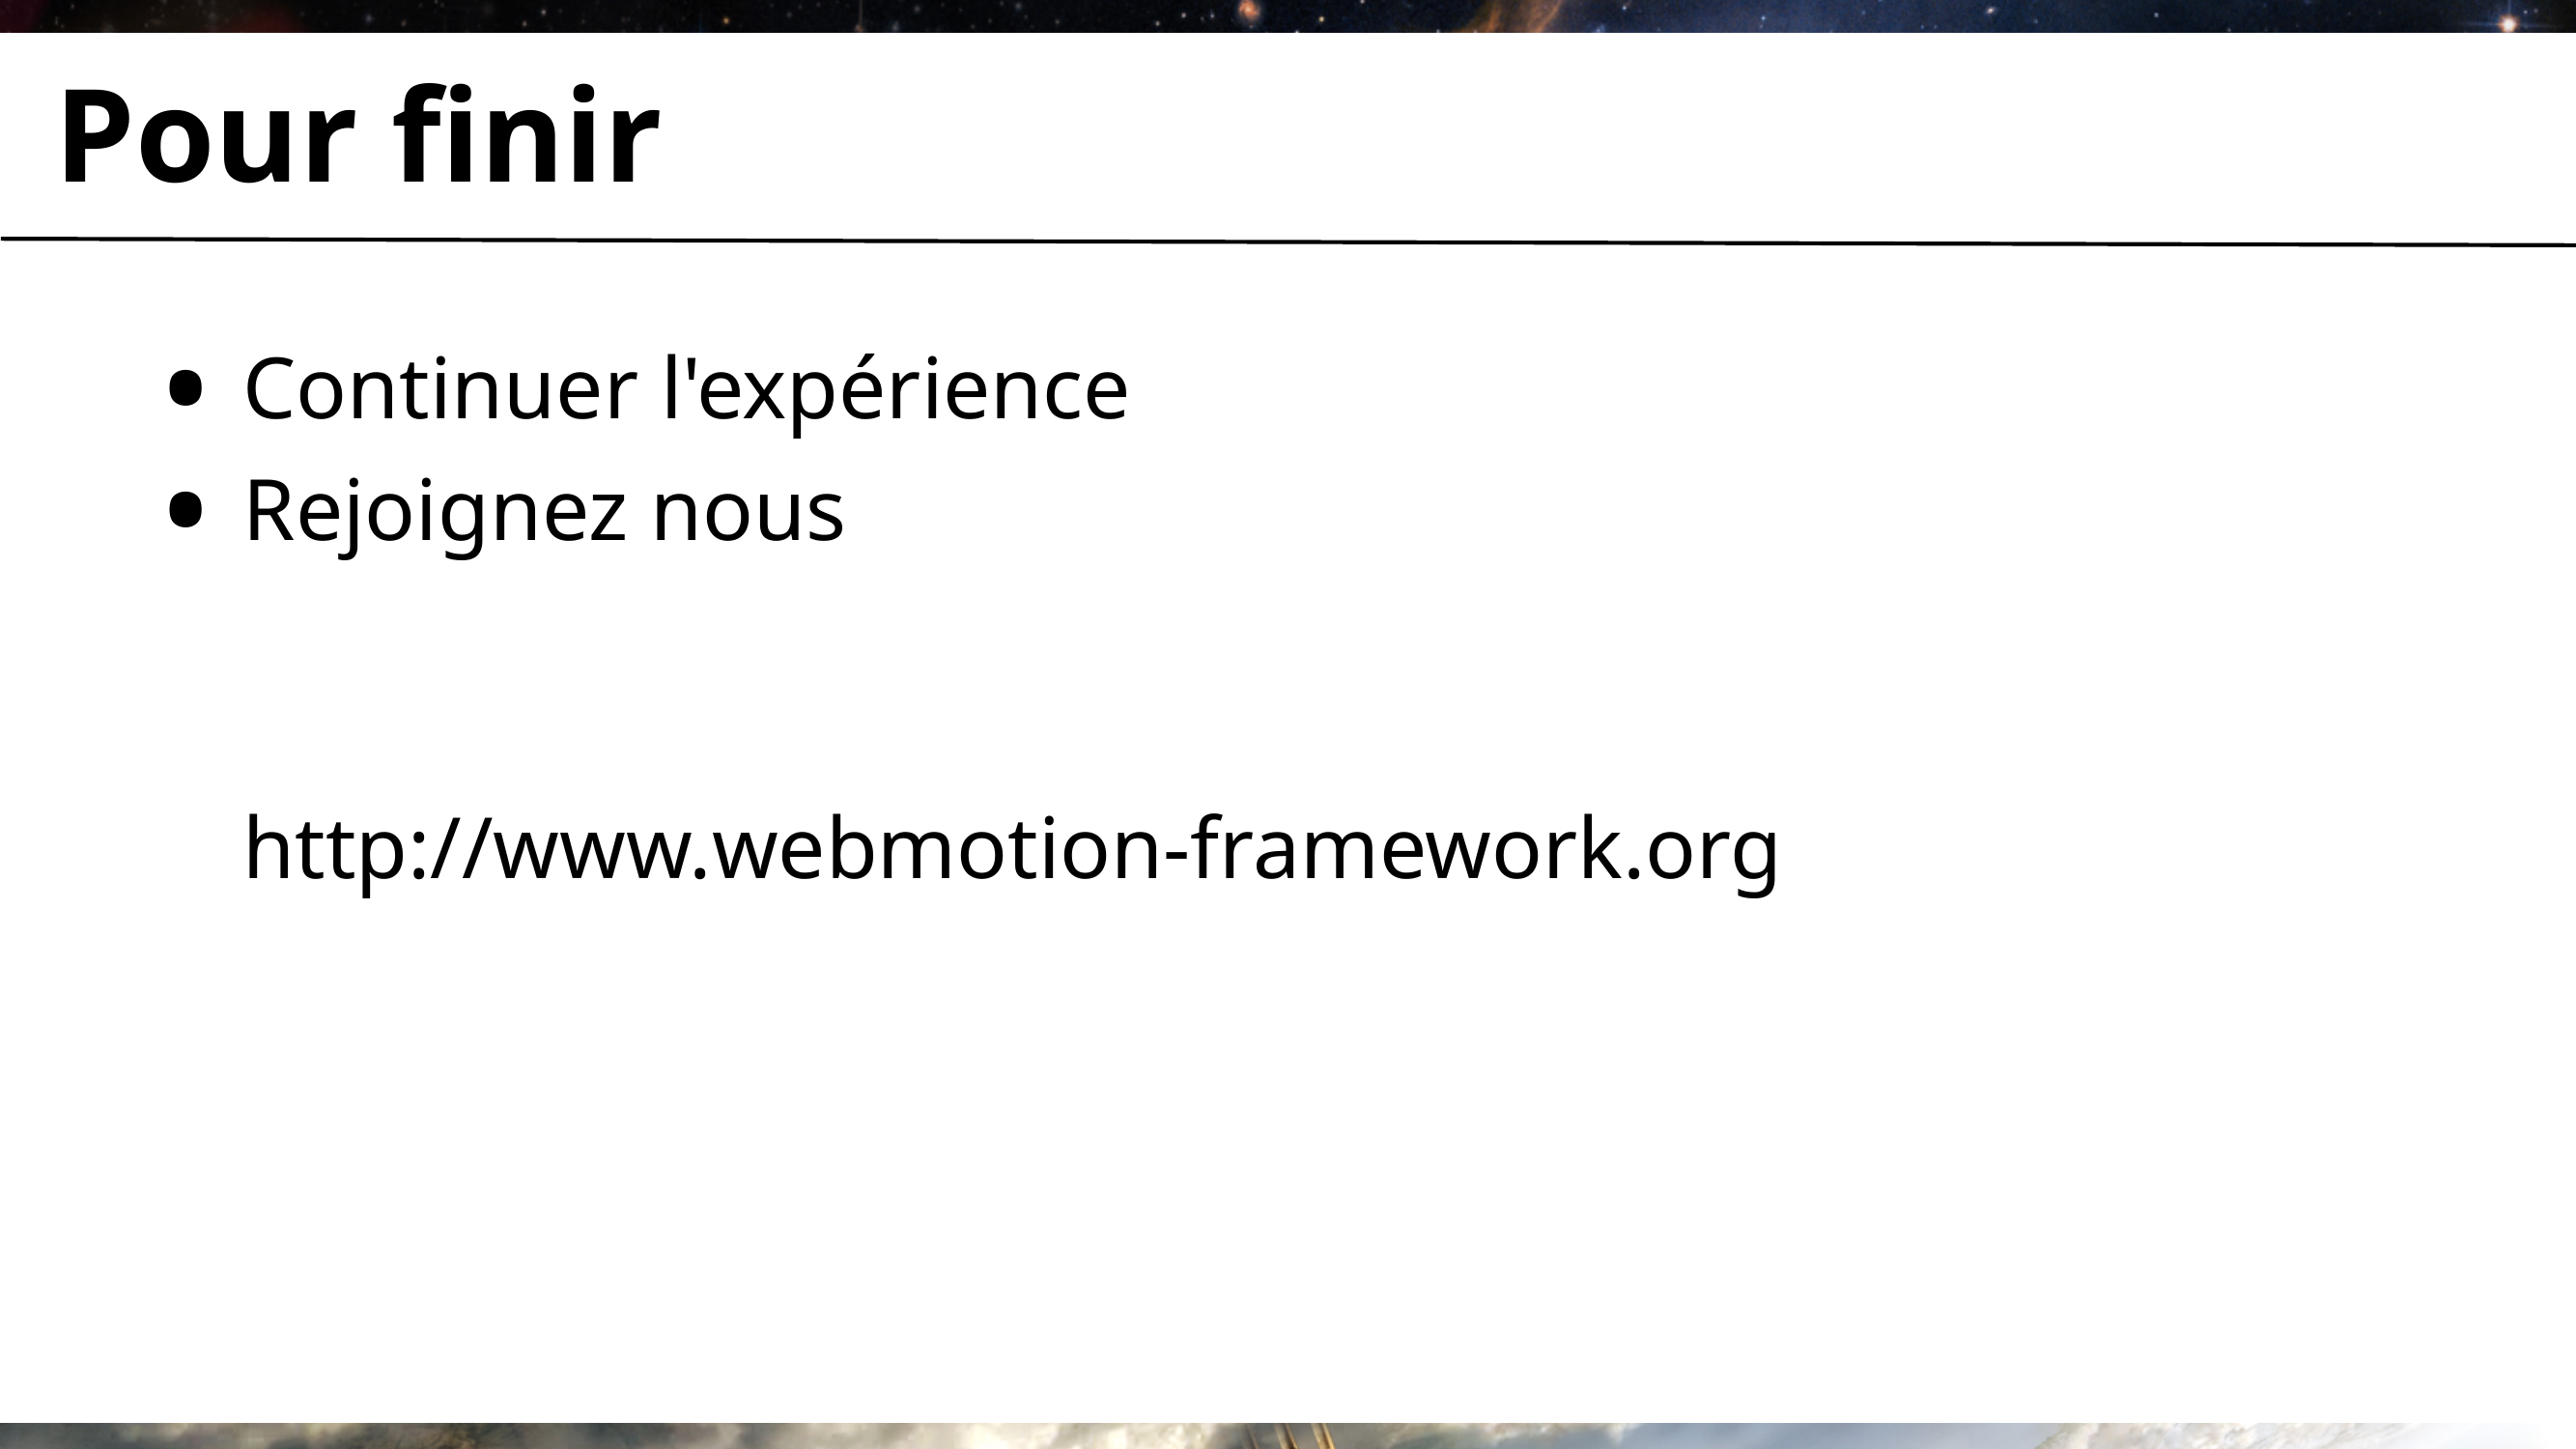

# Pour finir
Continuer l'expérience
Rejoignez nous
http://www.webmotion-framework.org
Syntaxe simple et lisible